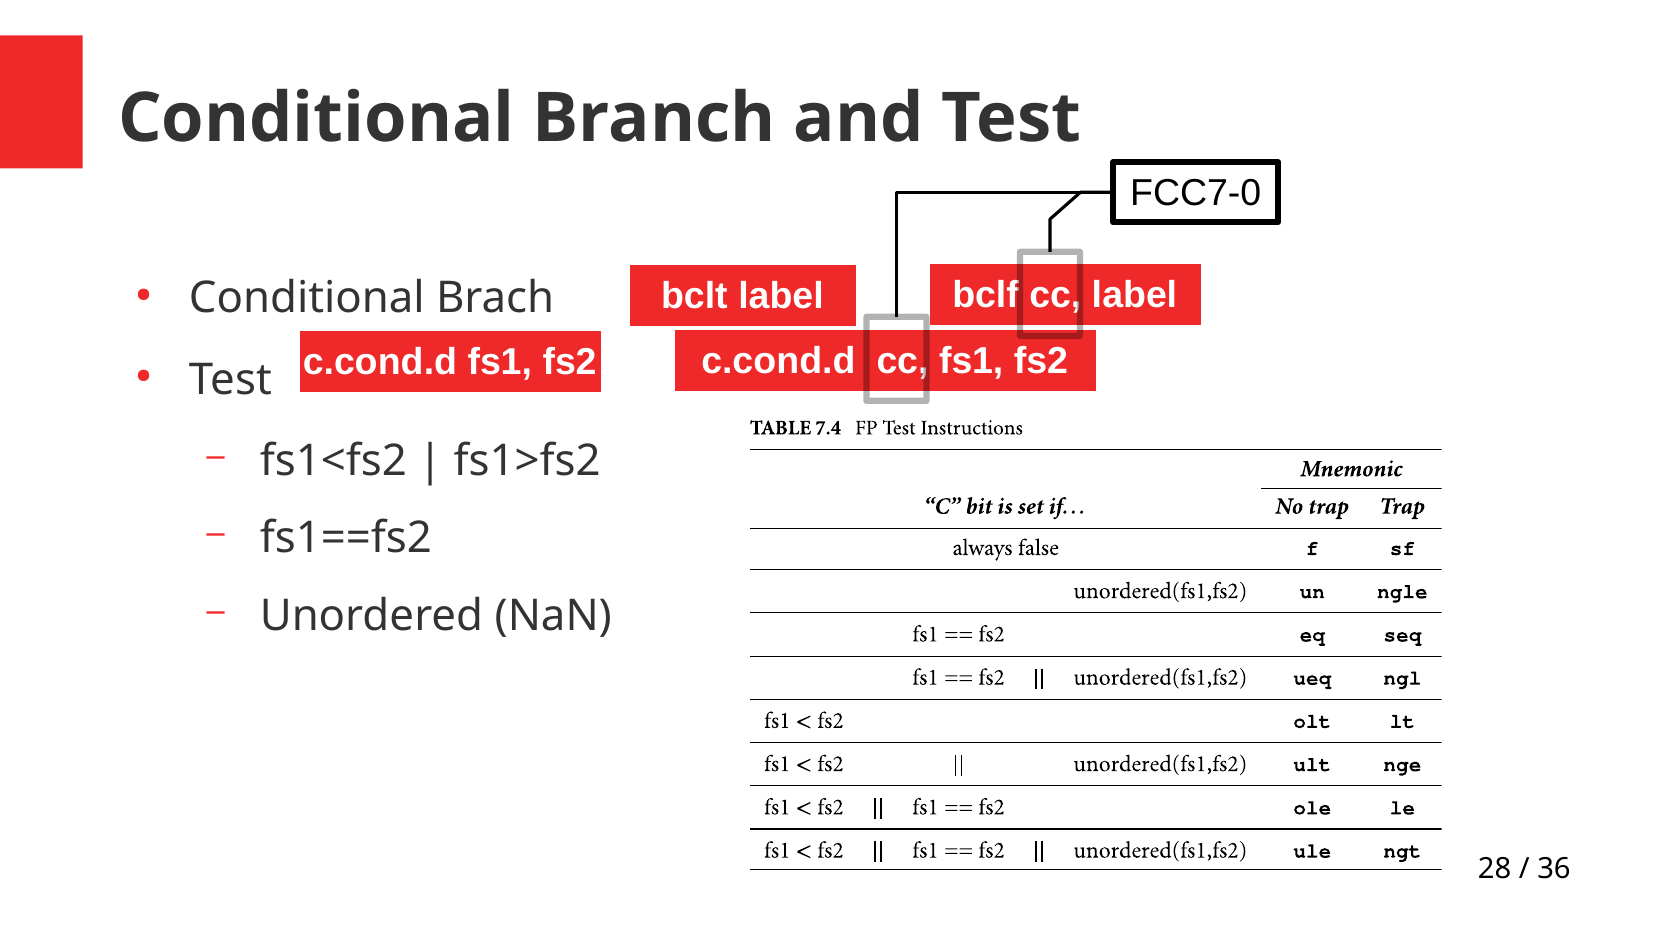

# Conditional Branch and Test
FCC7-0
bclf cc, label
Conditional Brach
Test
fs1<fs2 | fs1>fs2
fs1==fs2
Unordered (NaN)
bclt label
c.cond.d cc, fs1, fs2
c.cond.d fs1, fs2
28